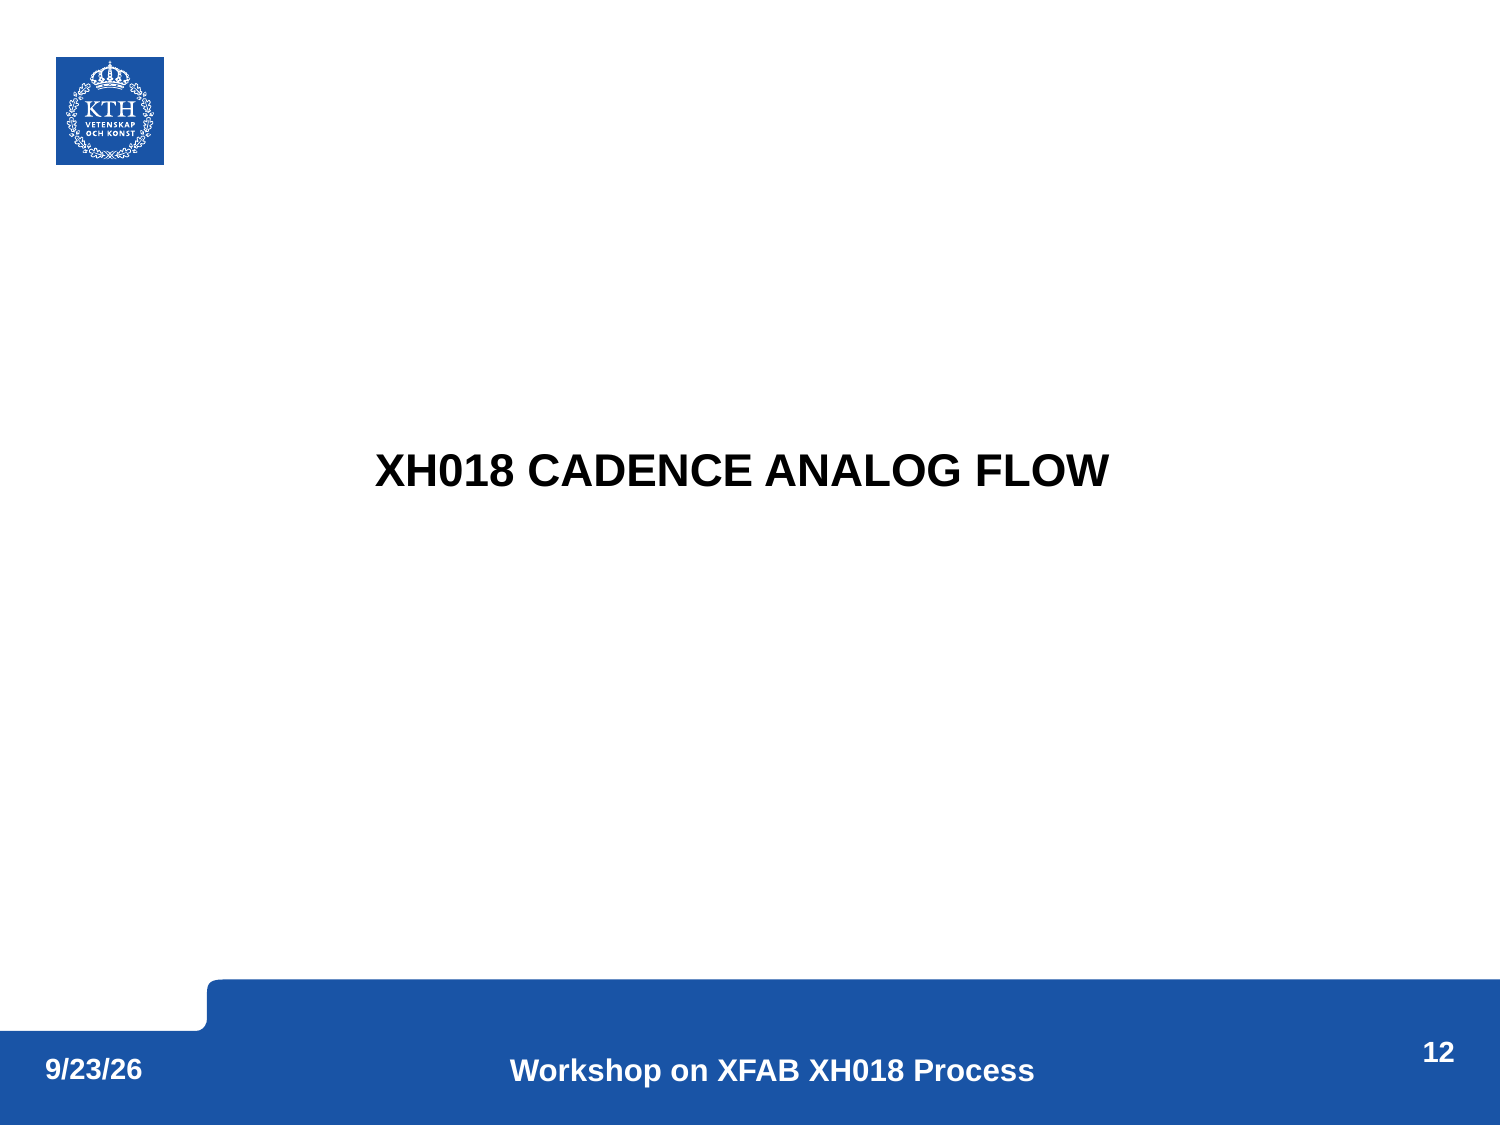

XH018 CADENCE ANALOG FLOW
12
Analog Elektronik 2017